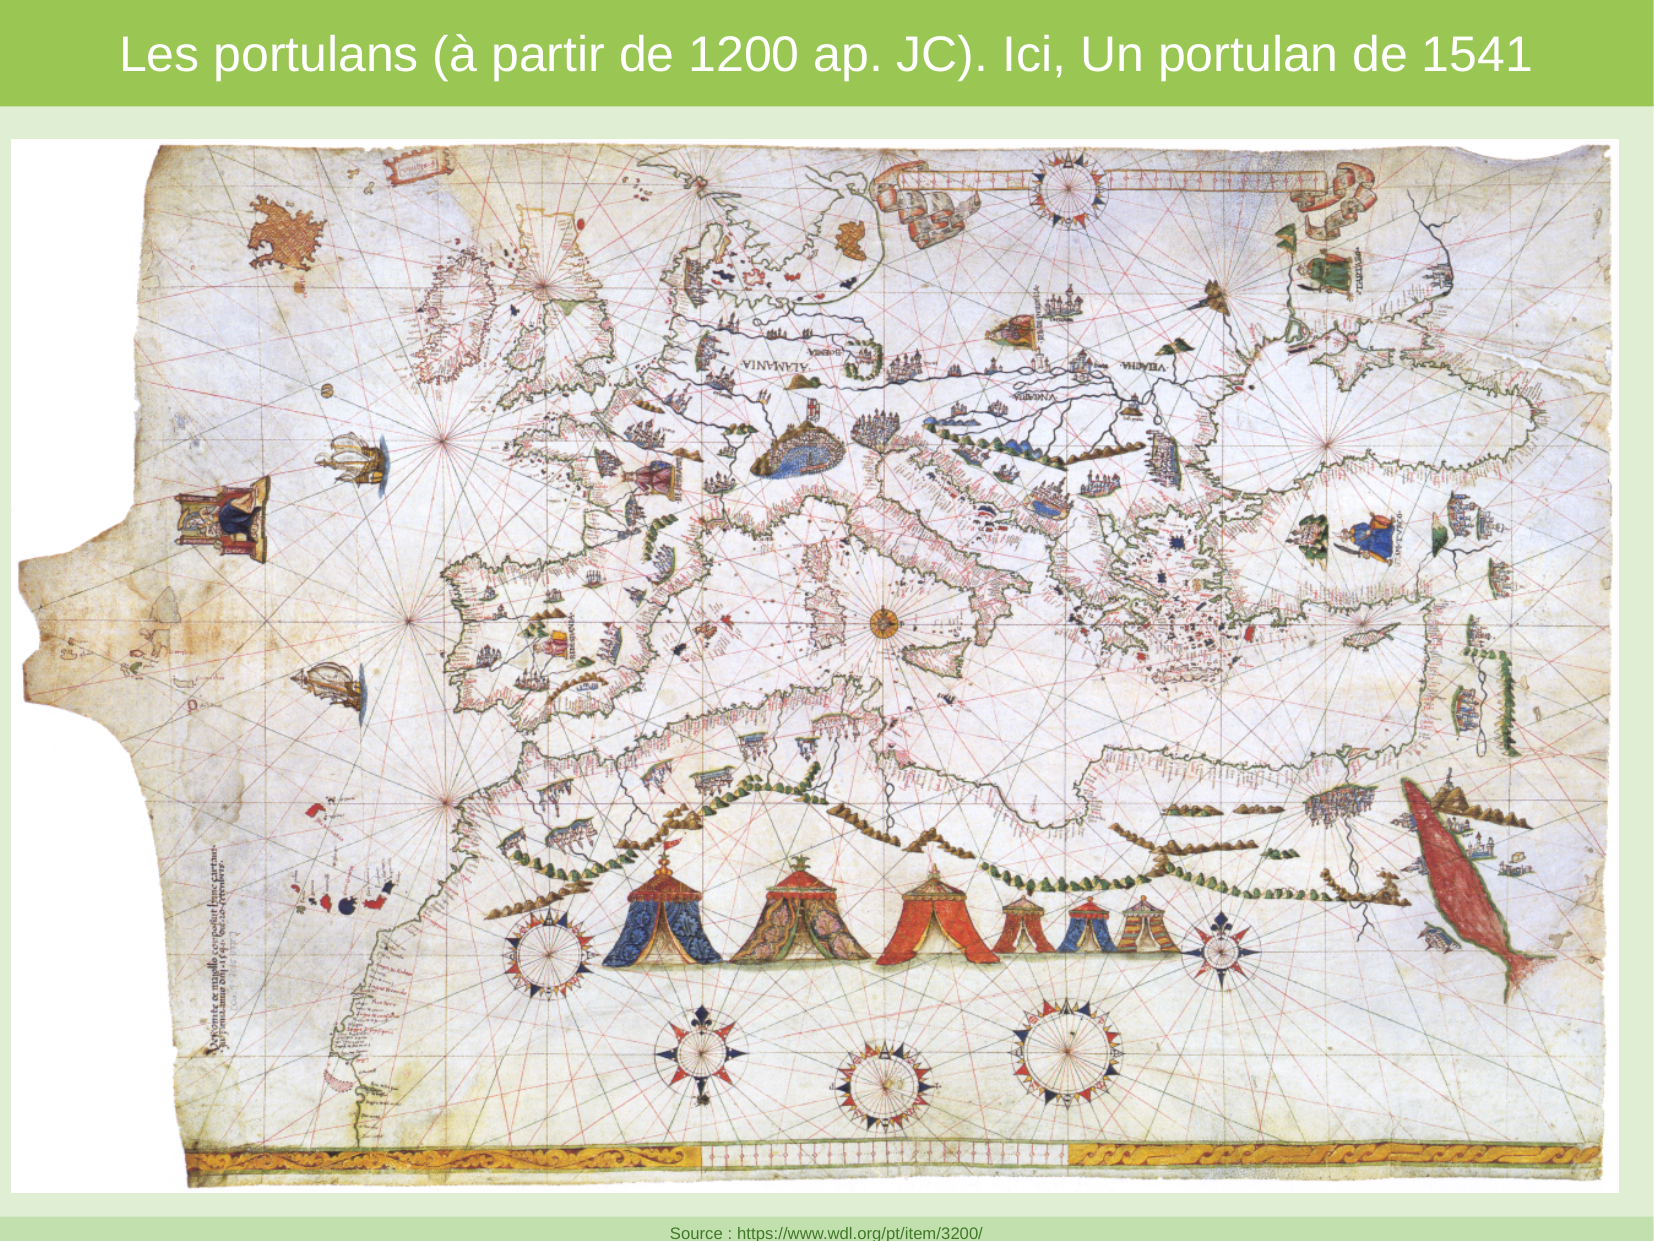

# Les portulans (à partir de 1200 ap. JC). Ici, Un portulan de 1541
Source : https://www.wdl.org/pt/item/3200/